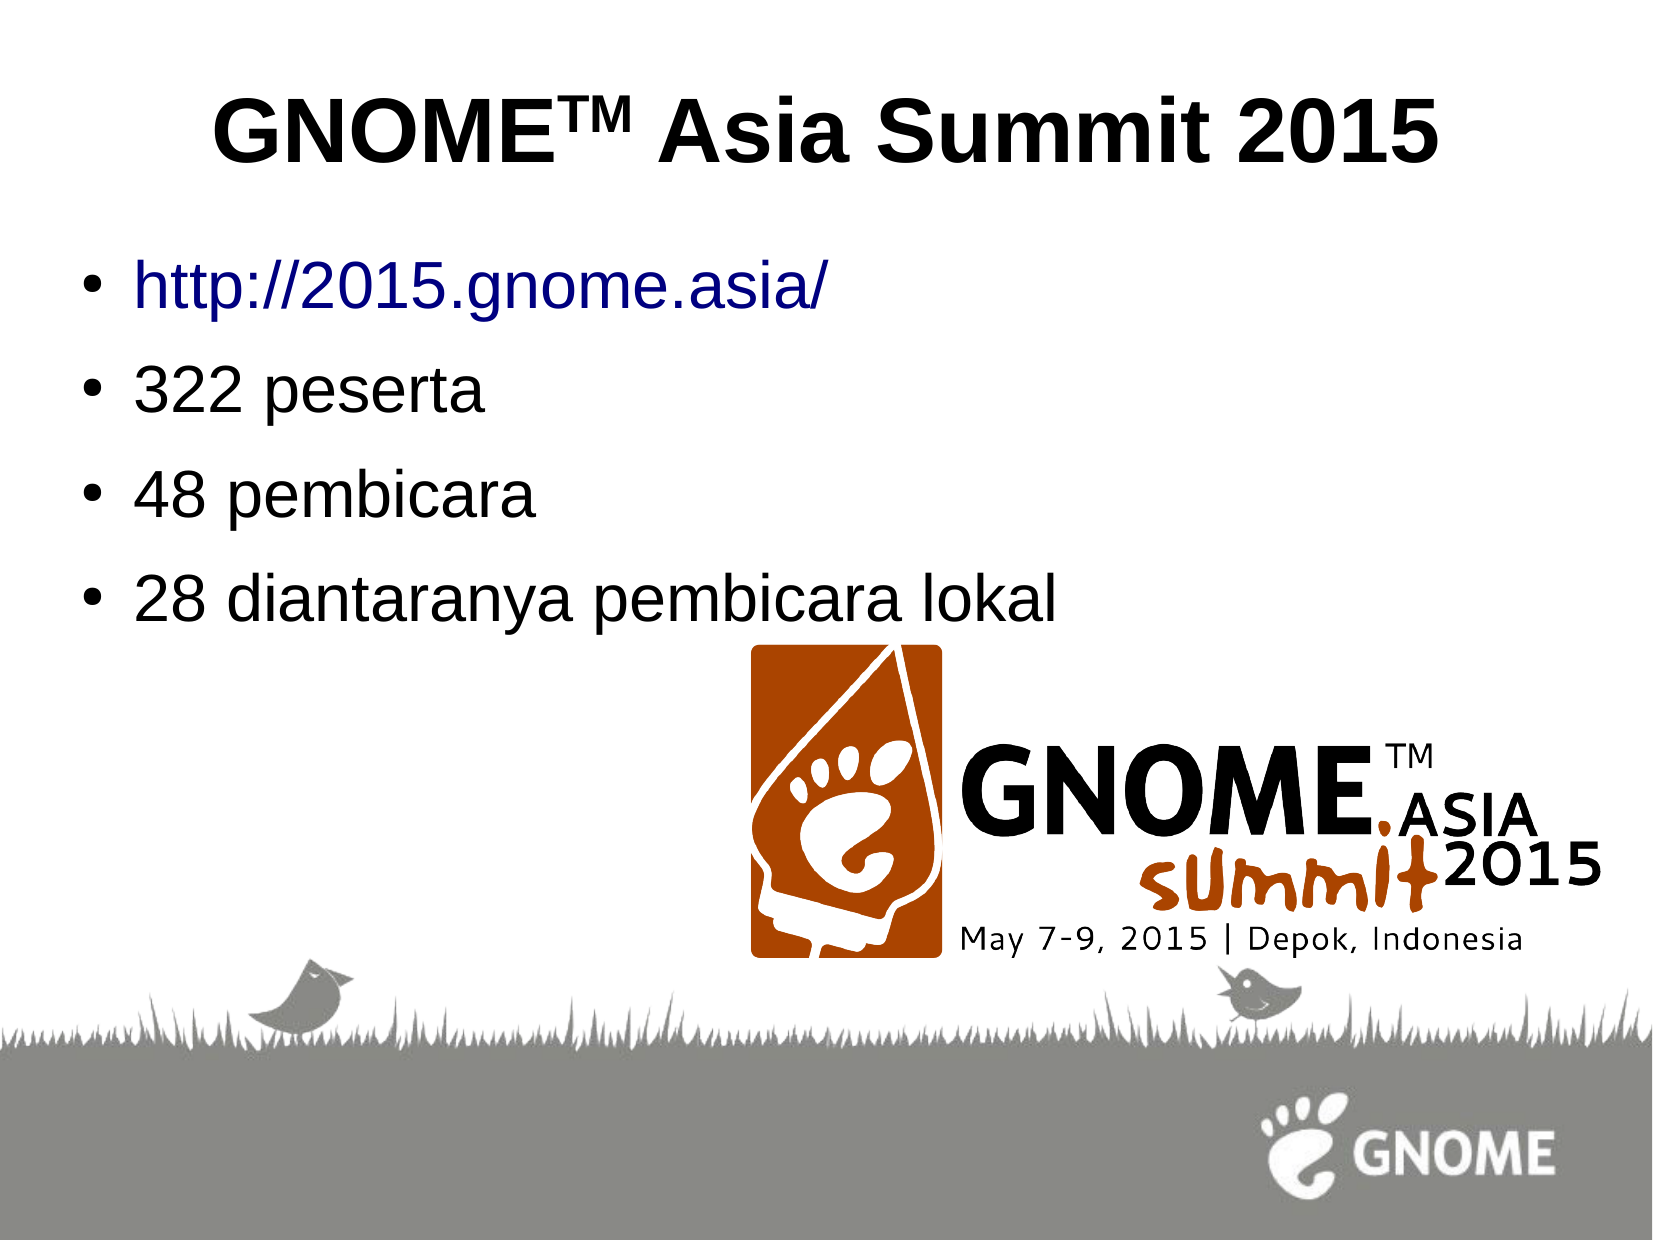

# GNOMETM Asia Summit 2015
http://2015.gnome.asia/
322 peserta
48 pembicara
28 diantaranya pembicara lokal